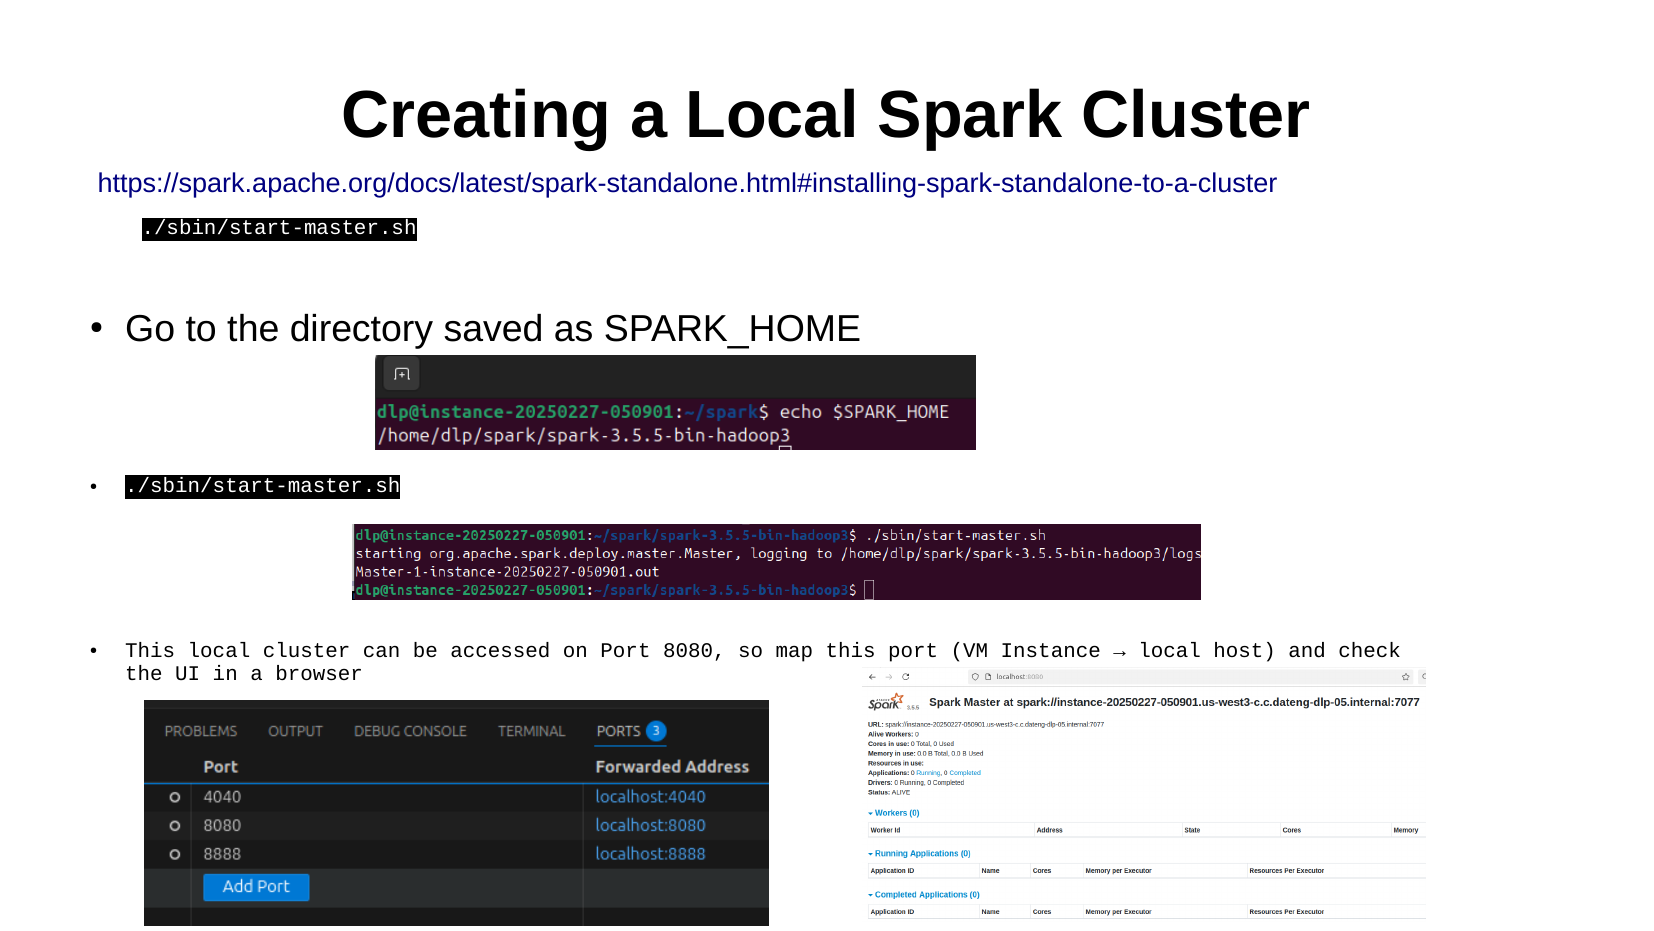

# Creating a Local Spark Cluster
https://spark.apache.org/docs/latest/spark-standalone.html#installing-spark-standalone-to-a-cluster
./sbin/start-master.sh
Go to the directory saved as SPARK_HOME
./sbin/start-master.sh
This local cluster can be accessed on Port 8080, so map this port (VM Instance → local host) and check the UI in a browser